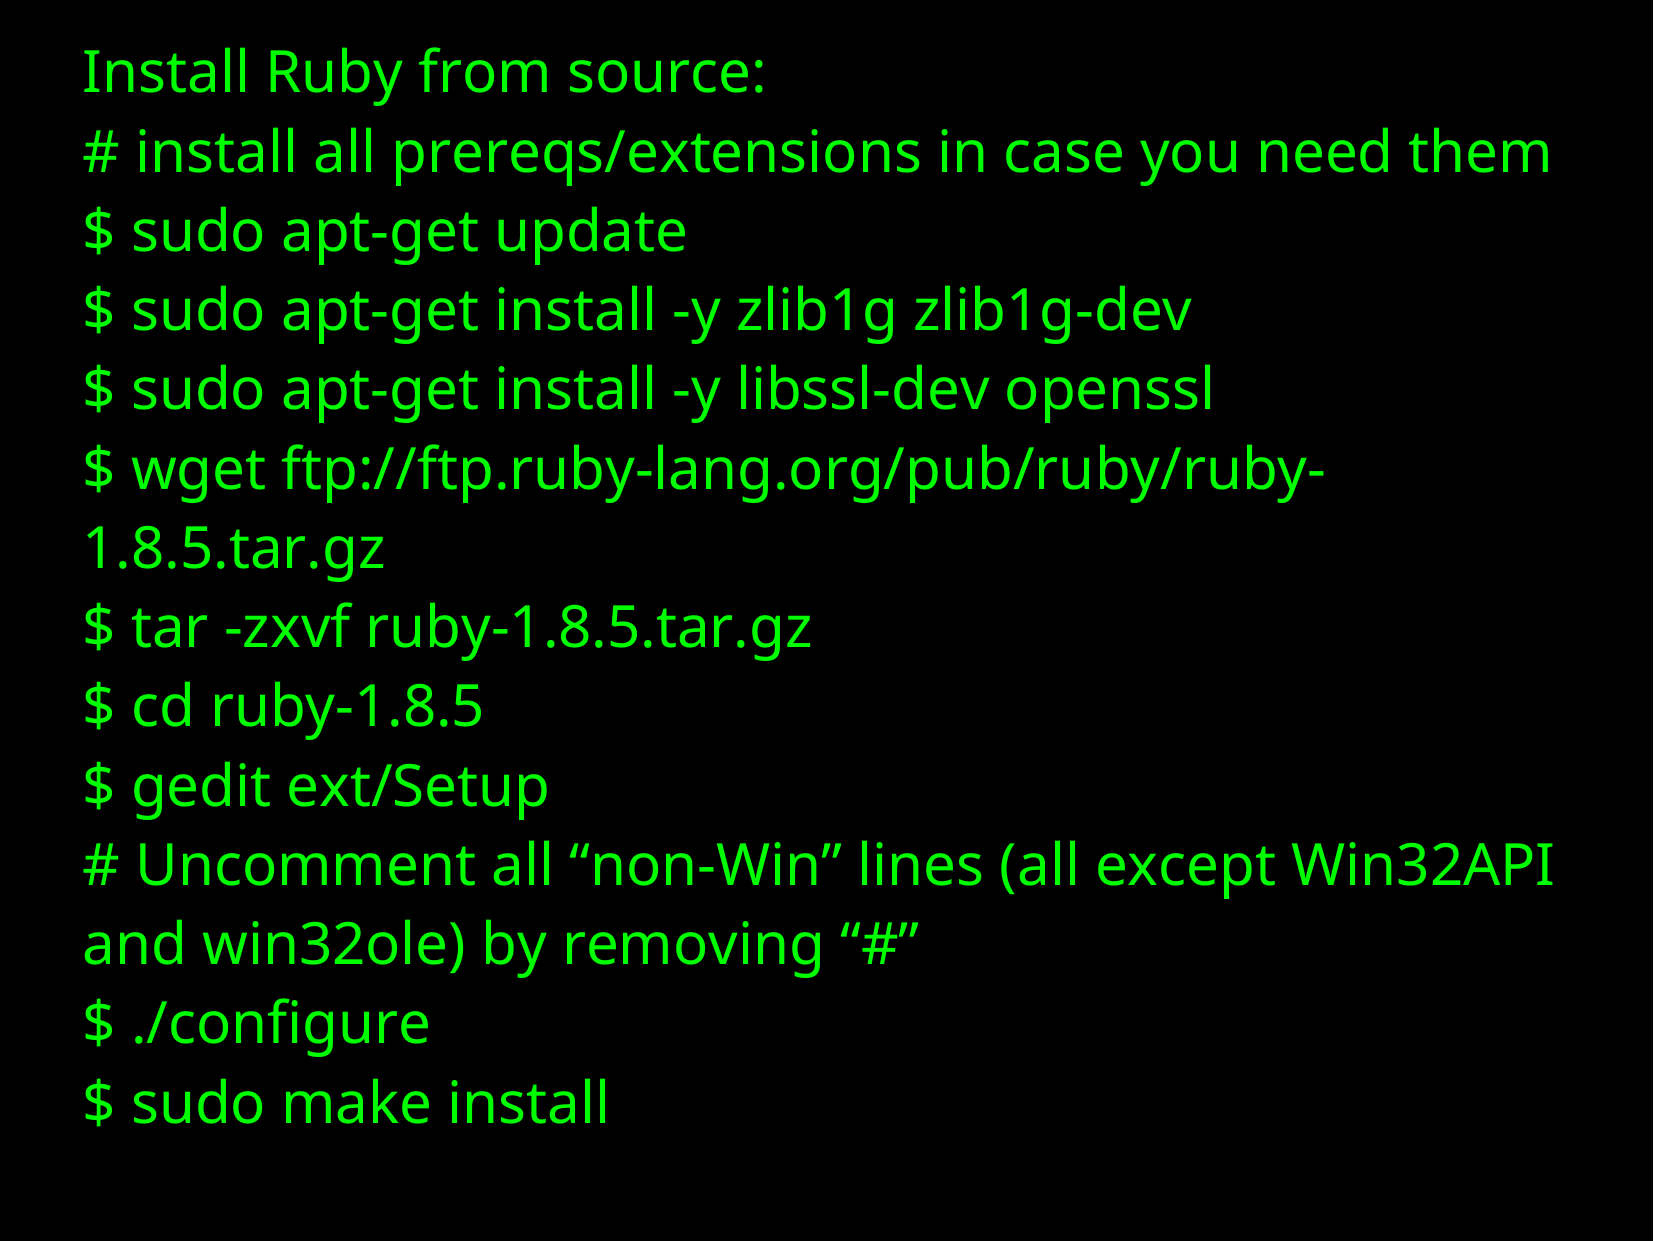

# Install Ruby from source: # install all prereqs/extensions in case you need them $ sudo apt-get update $ sudo apt-get install -y zlib1g zlib1g-dev $ sudo apt-get install -y libssl-dev openssl $ wget ftp://ftp.ruby-lang.org/pub/ruby/ruby-1.8.5.tar.gz $ tar -zxvf ruby-1.8.5.tar.gz $ cd ruby-1.8.5 $ gedit ext/Setup # Uncomment all “non-Win” lines (all except Win32API and win32ole) by removing “#” $ ./configure $ sudo make install